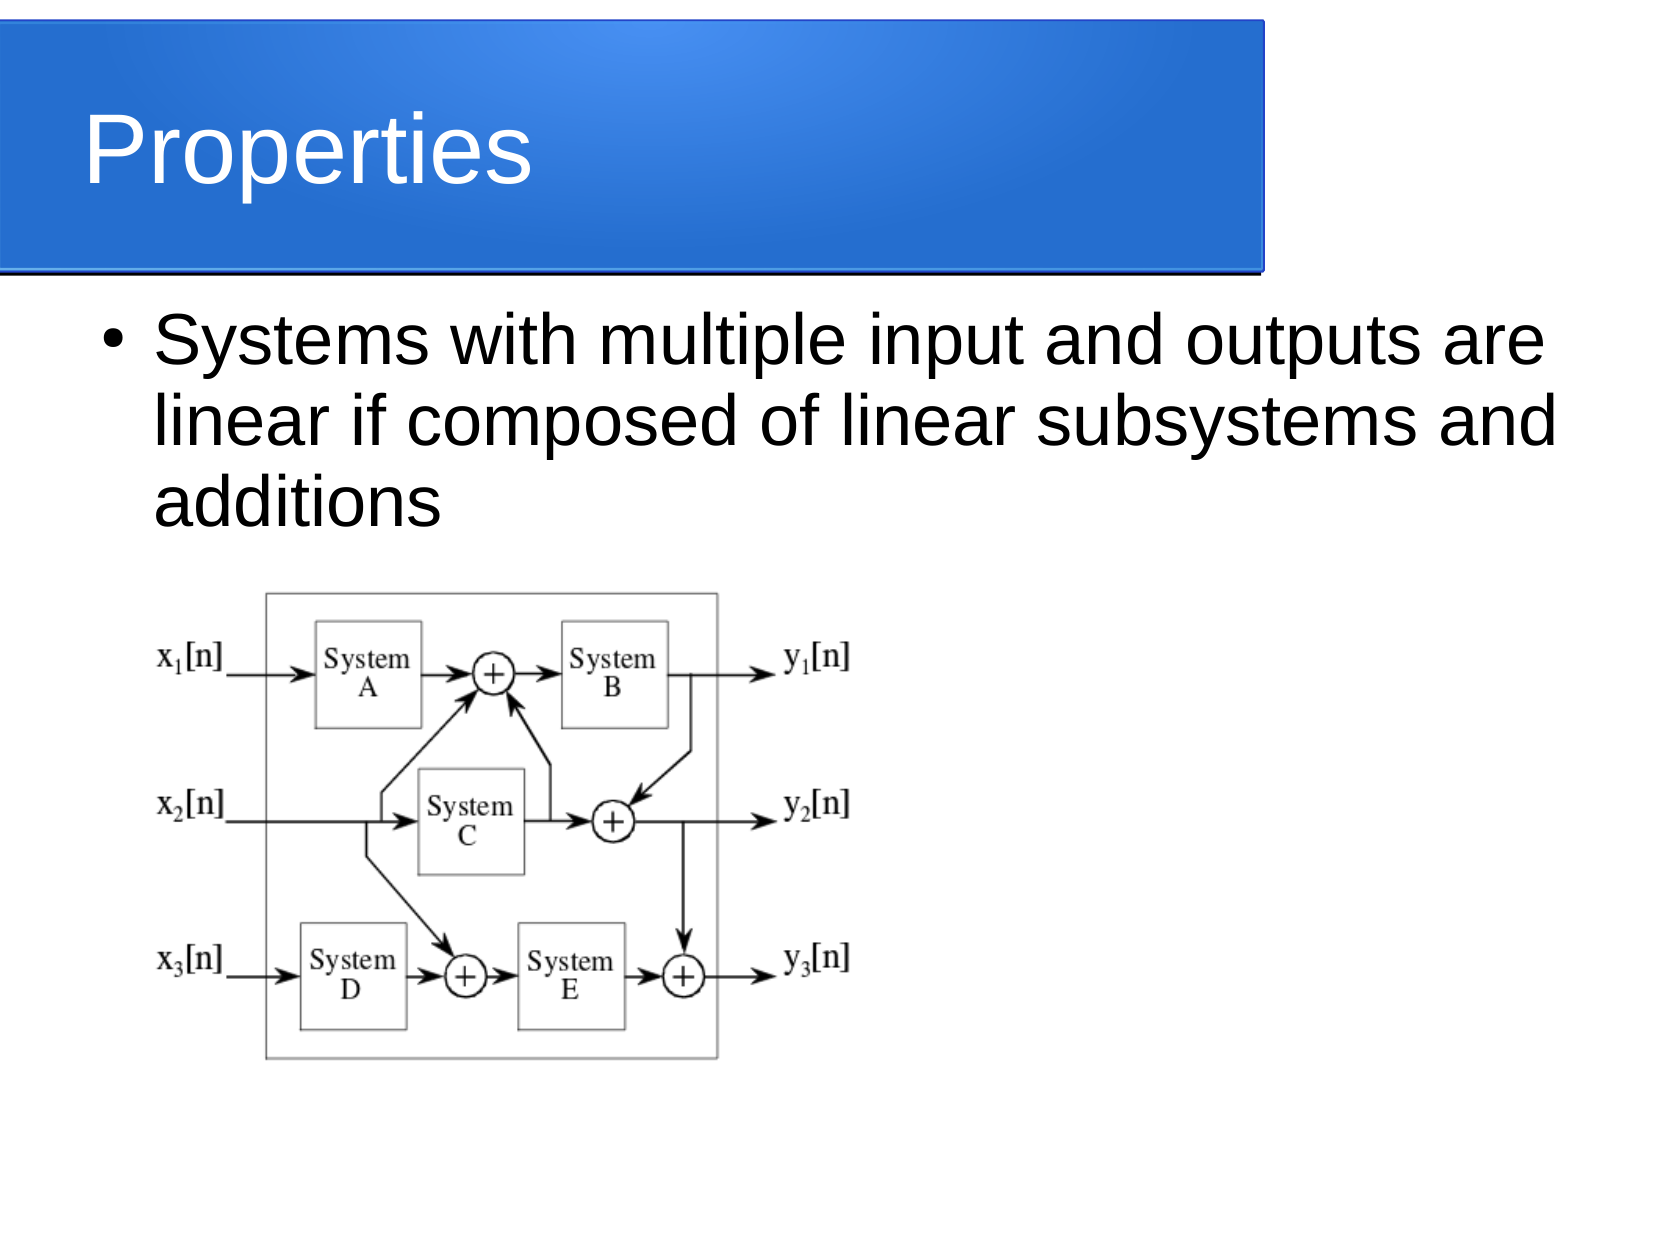

# Properties
Systems with multiple input and outputs are linear if composed of linear subsystems and additions